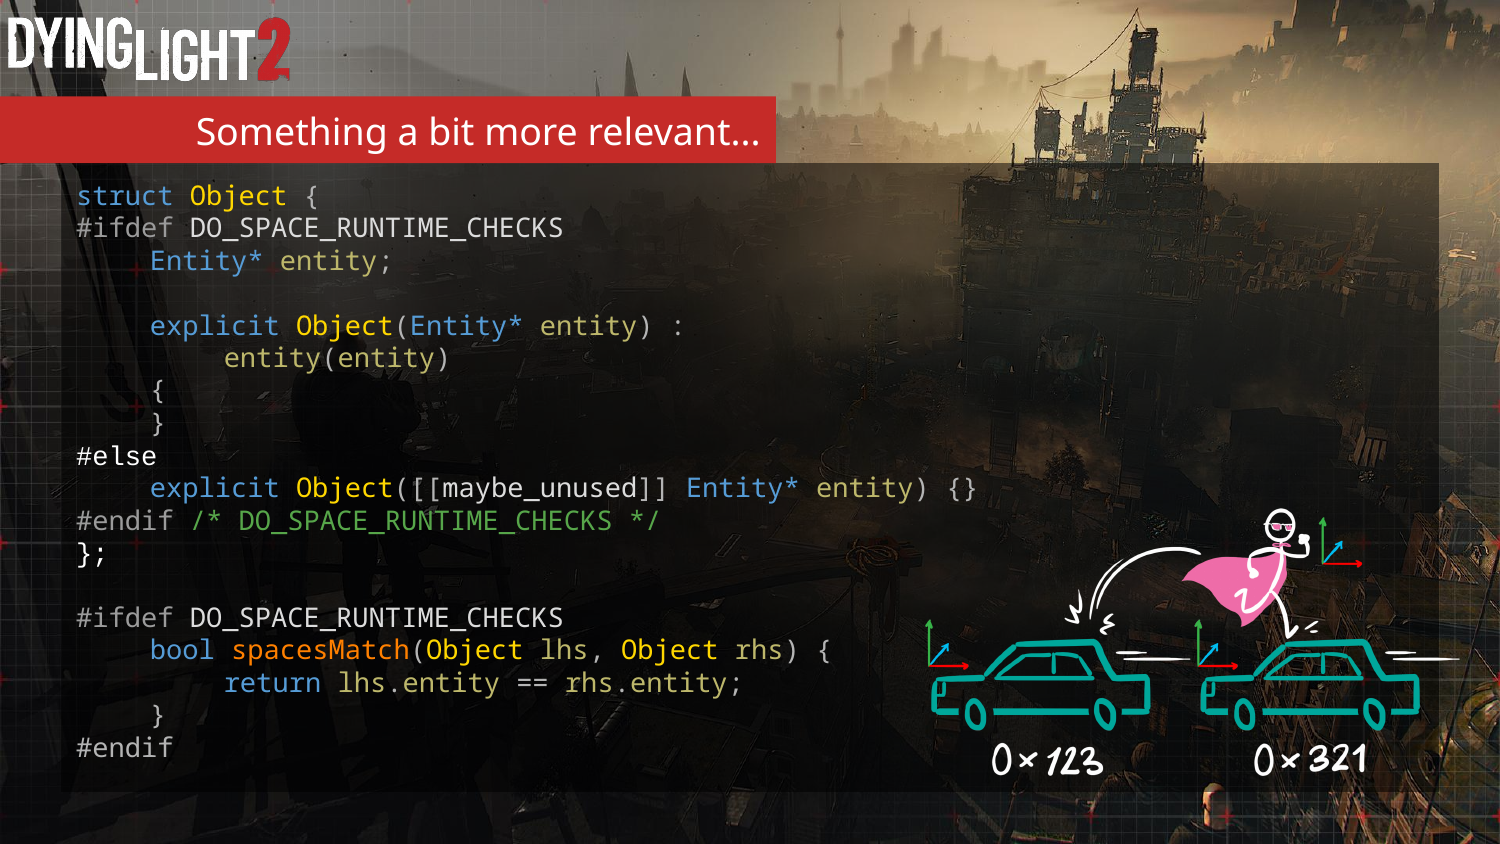

Something a bit more relevant...
struct Object {
#ifdef DO_SPACE_RUNTIME_CHECKS
	Entity* entity;
	explicit Object(Entity* entity) :
		entity(entity)
	{
	}
#else
	explicit Object([[maybe_unused]] Entity* entity) {}
#endif /* DO_SPACE_RUNTIME_CHECKS */
};
#ifdef DO_SPACE_RUNTIME_CHECKS
	bool spacesMatch(Object lhs, Object rhs) {
		return lhs.entity == rhs.entity;
	}
#endif